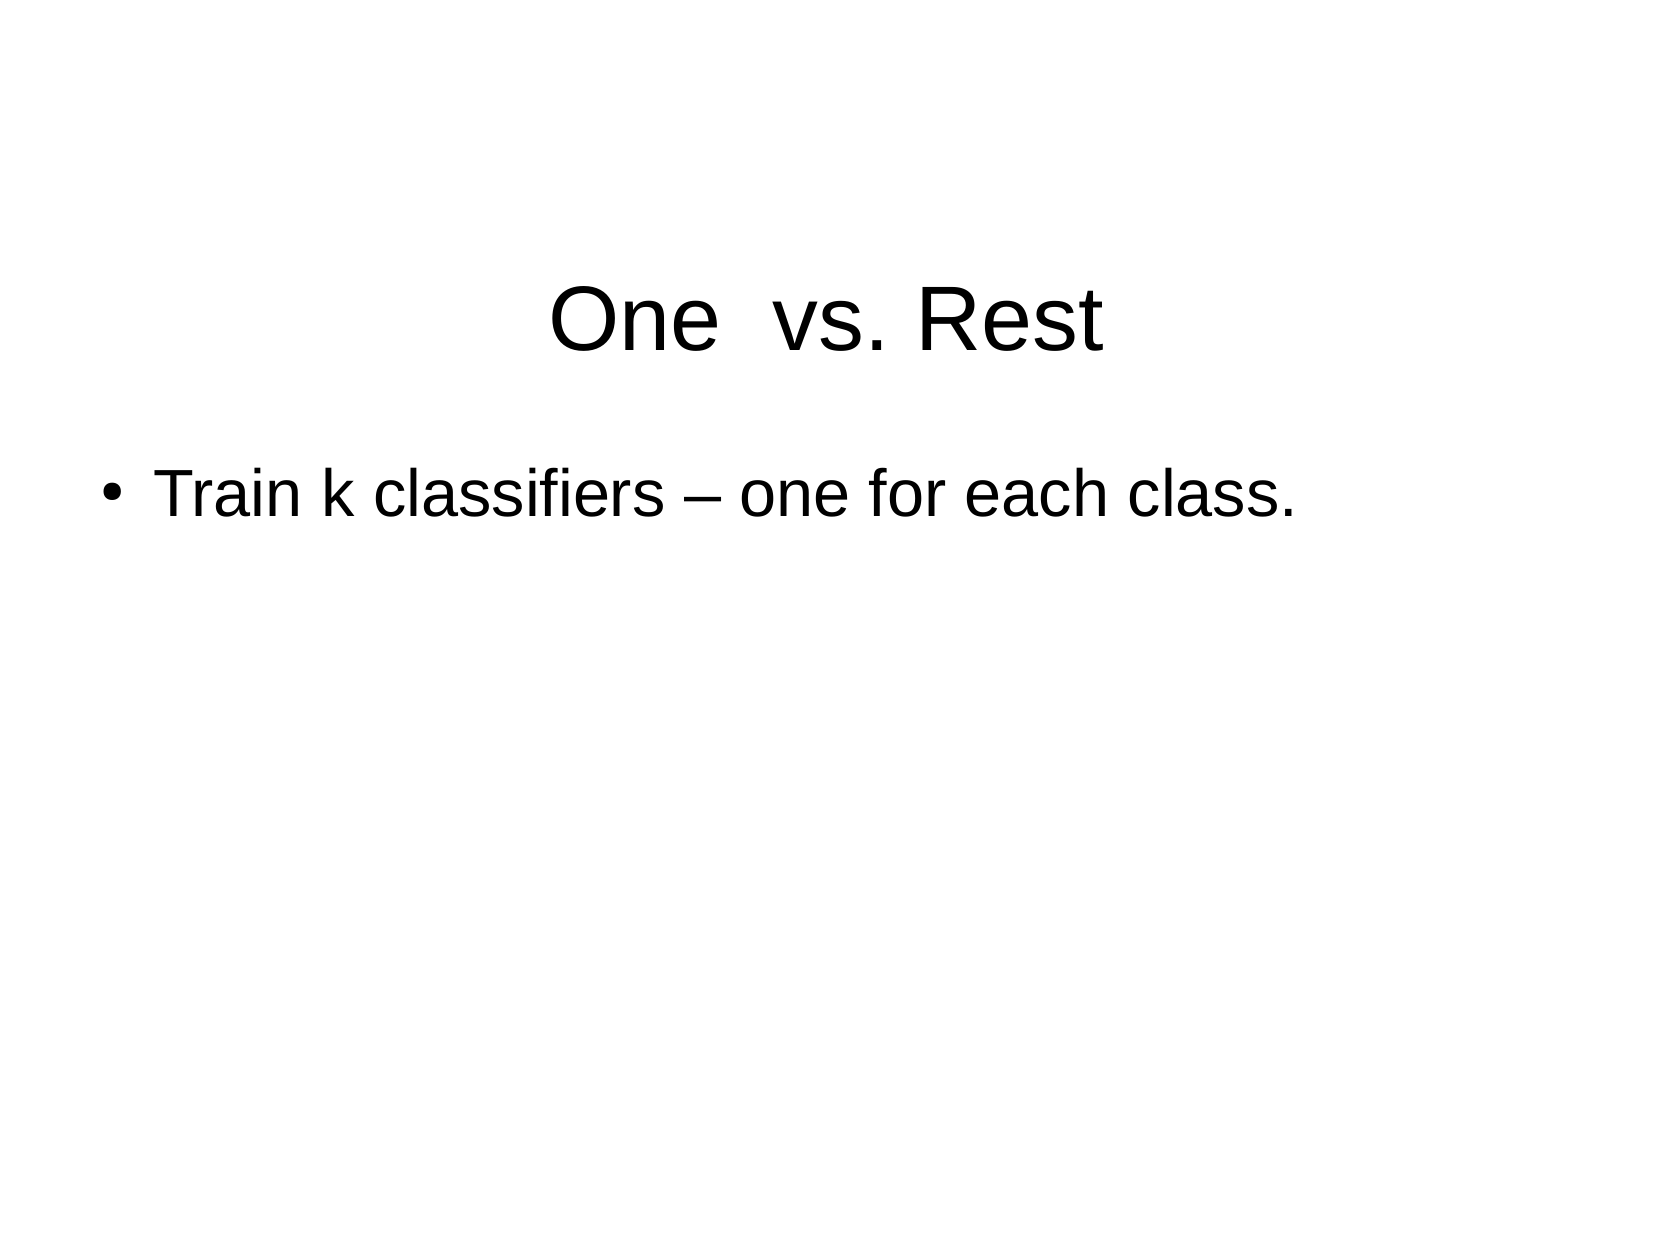

# One vs. Rest
Train k classifiers – one for each class.